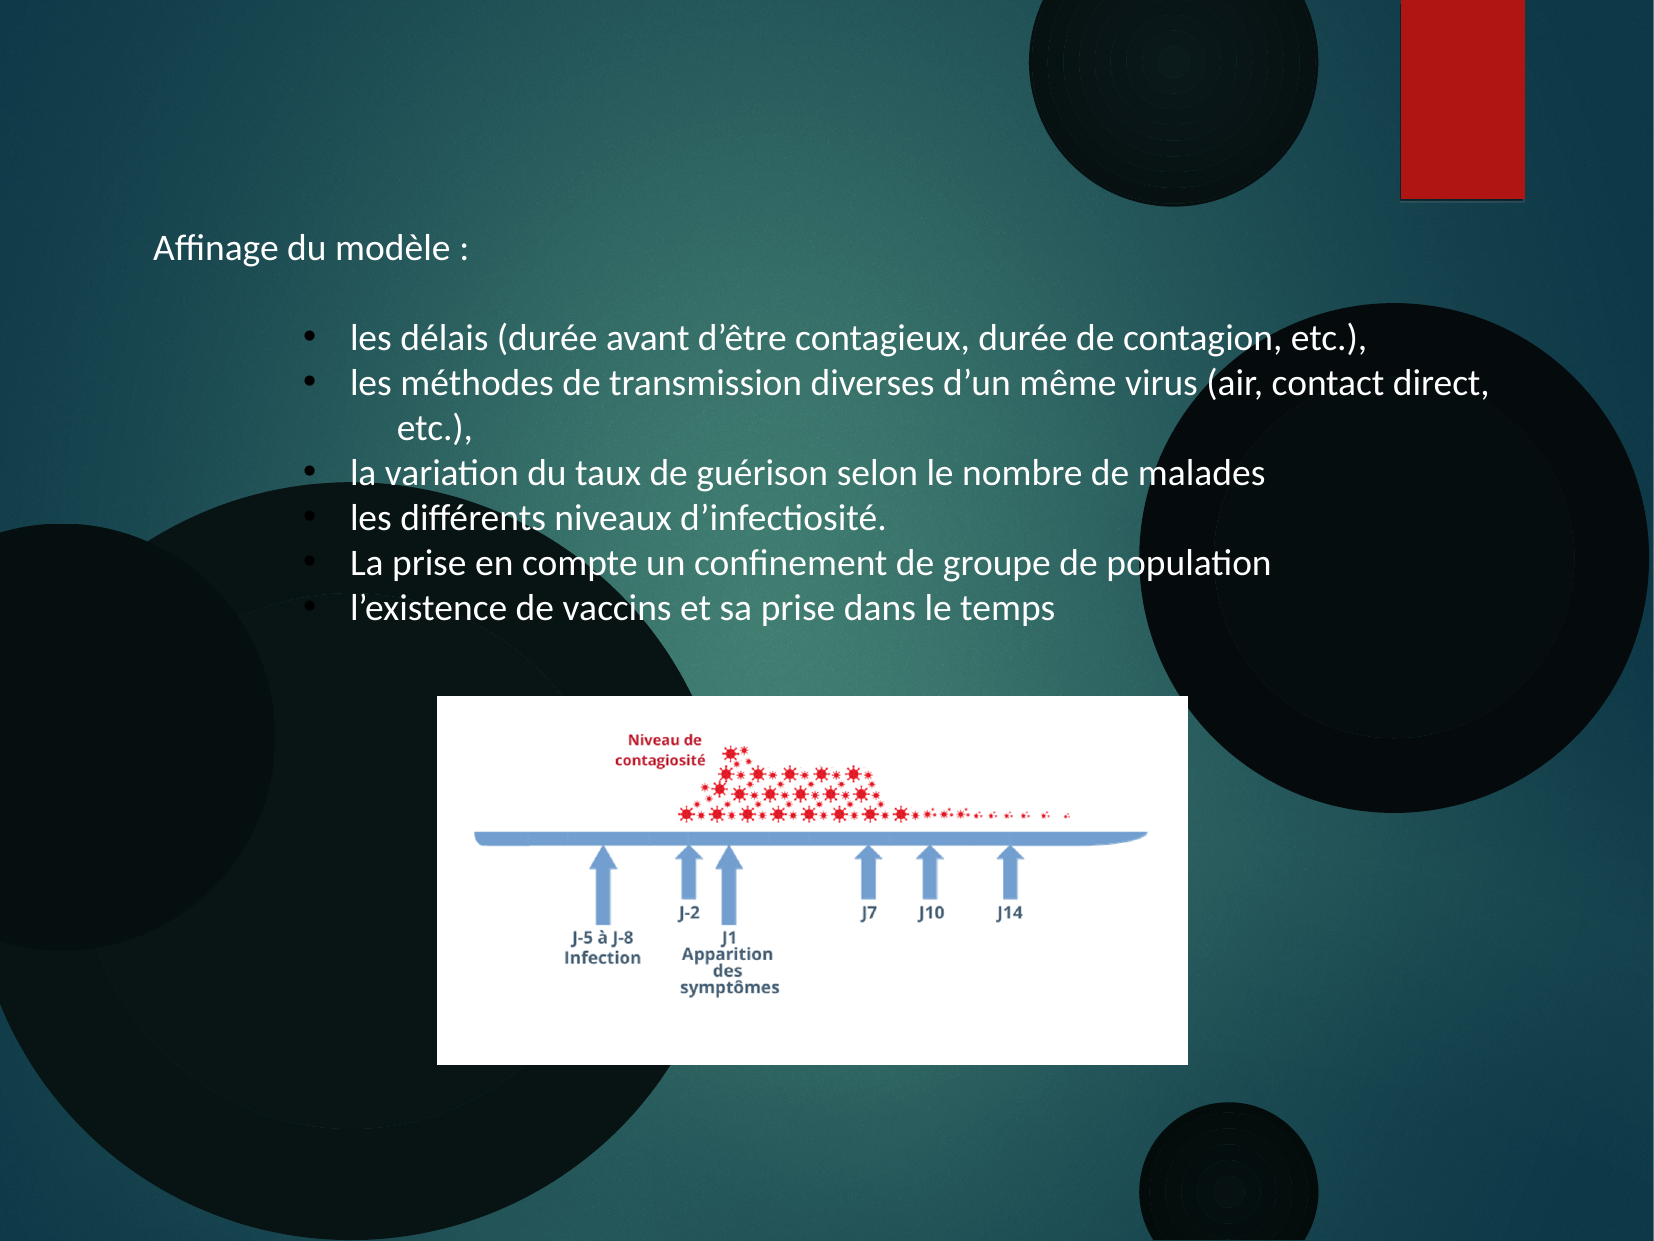

Affinage du modèle :
les délais (durée avant d’être contagieux, durée de contagion, etc.),
les méthodes de transmission diverses d’un même virus (air, contact direct, etc.),
la variation du taux de guérison selon le nombre de malades
les différents niveaux d’infectiosité.
La prise en compte un confinement de groupe de population
l’existence de vaccins et sa prise dans le temps